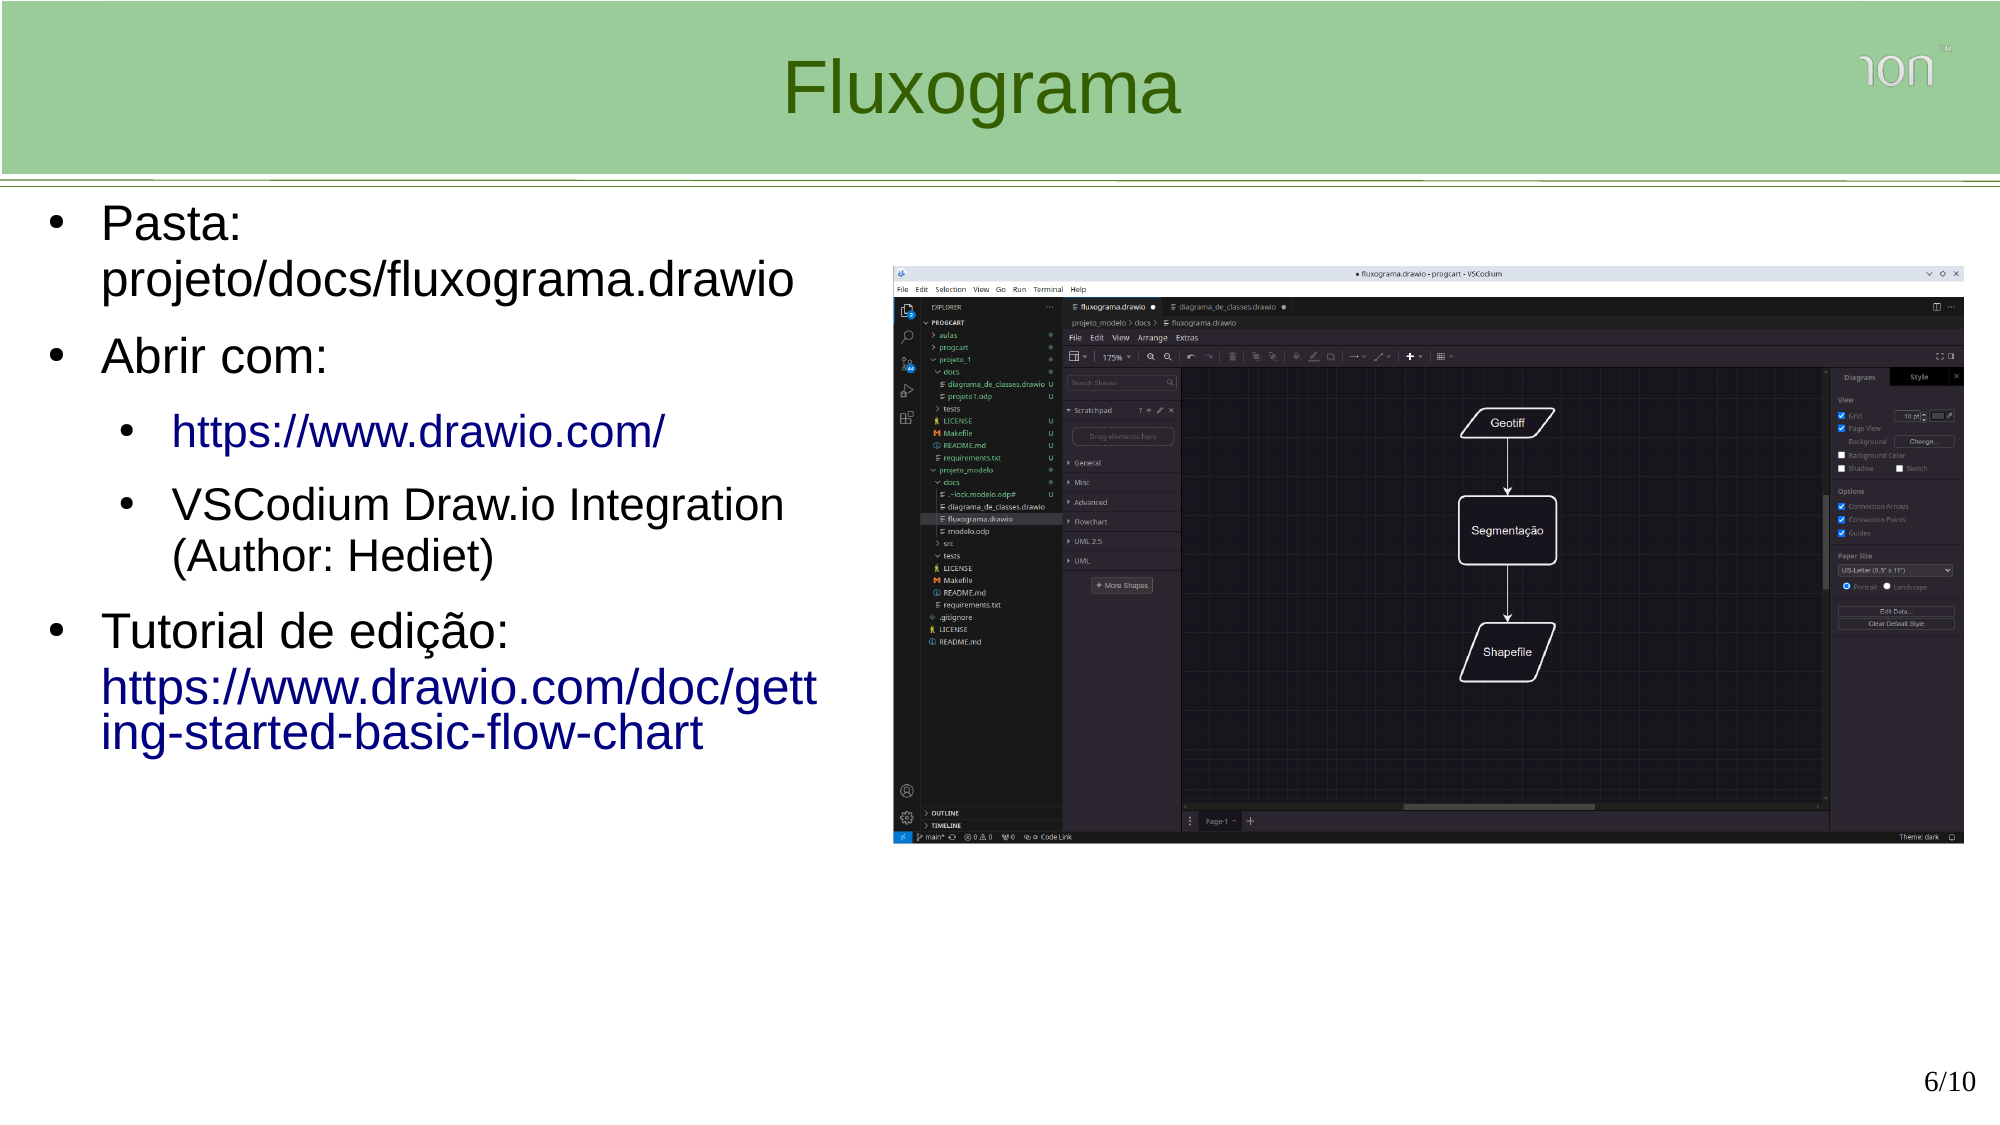

# Fluxograma
Pasta: projeto/docs/fluxograma.drawio
Abrir com:
https://www.drawio.com/
VSCodium Draw.io Integration (Author: Hediet)
Tutorial de edição: https://www.drawio.com/doc/getting-started-basic-flow-chart
6